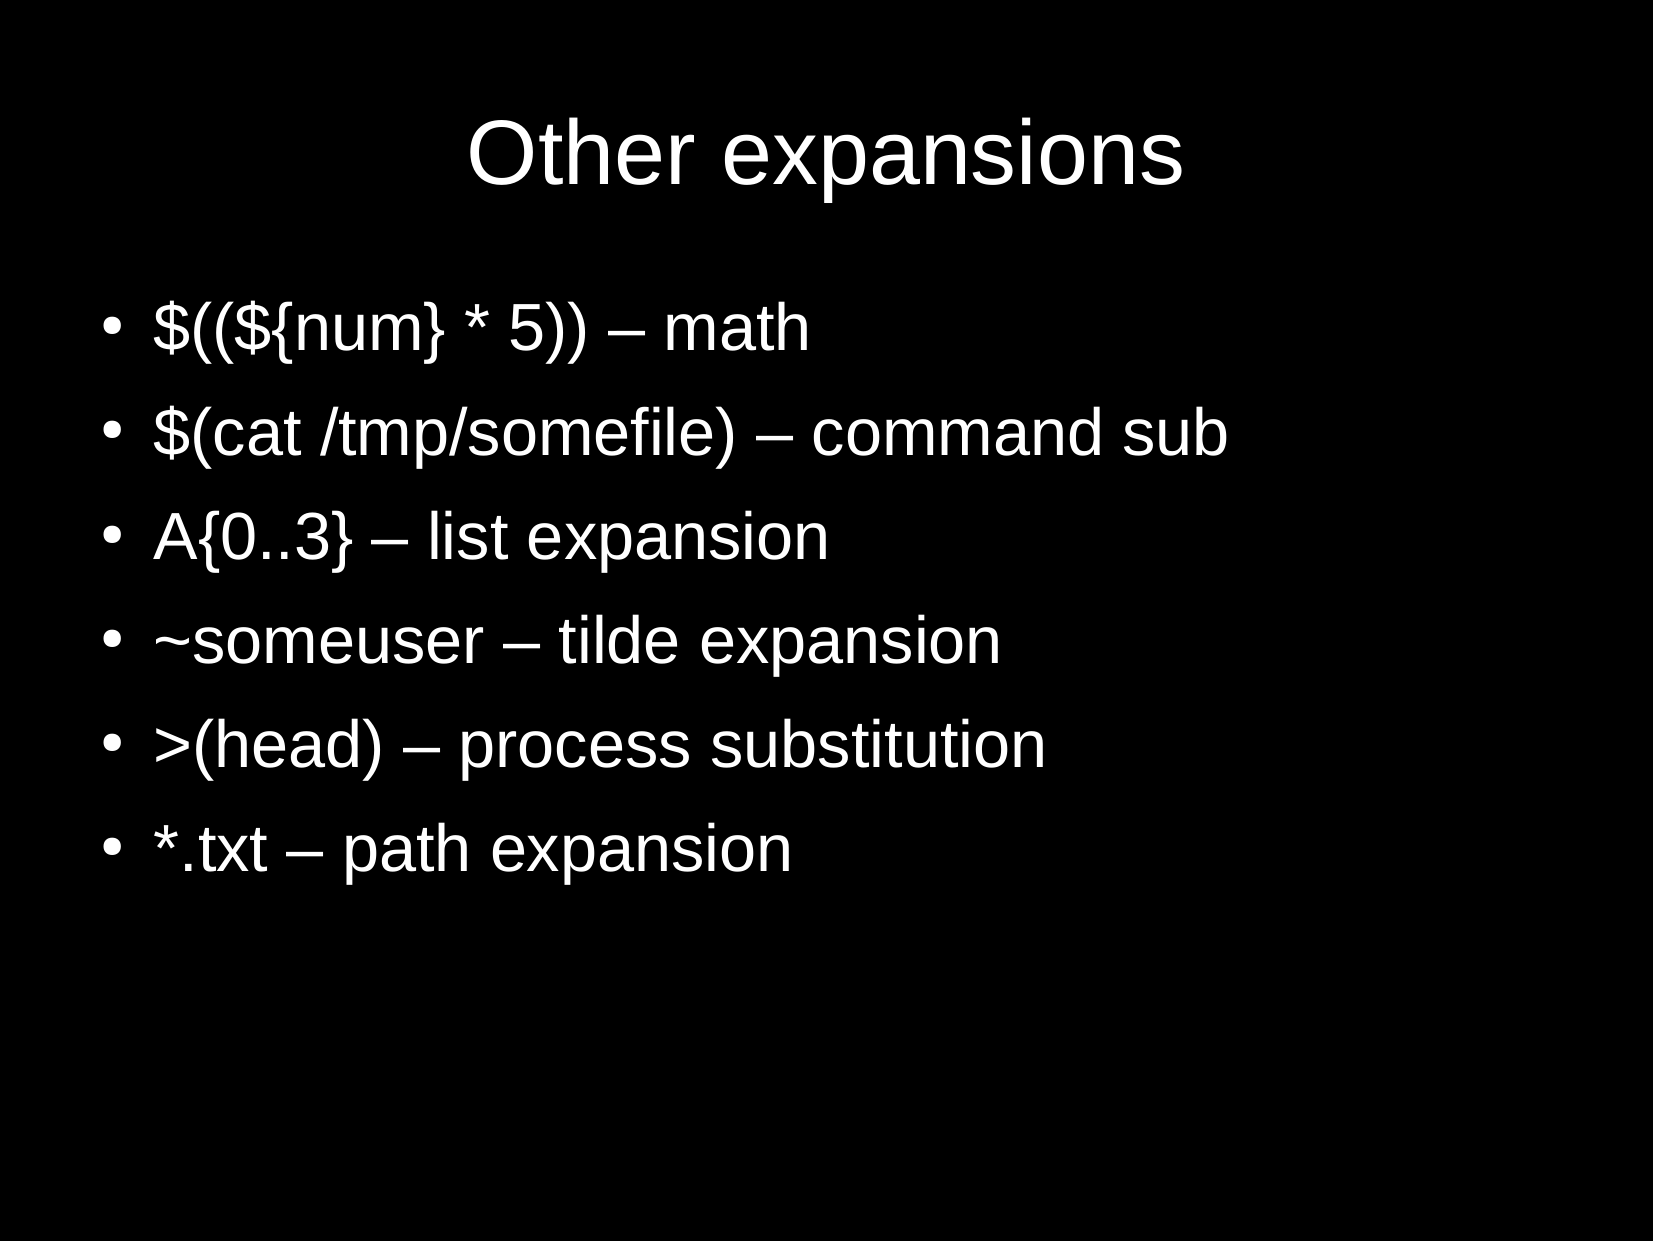

# Other expansions
$((${num} * 5)) – math
$(cat /tmp/somefile) – command sub
A{0..3} – list expansion
~someuser – tilde expansion
>(head) – process substitution
*.txt – path expansion